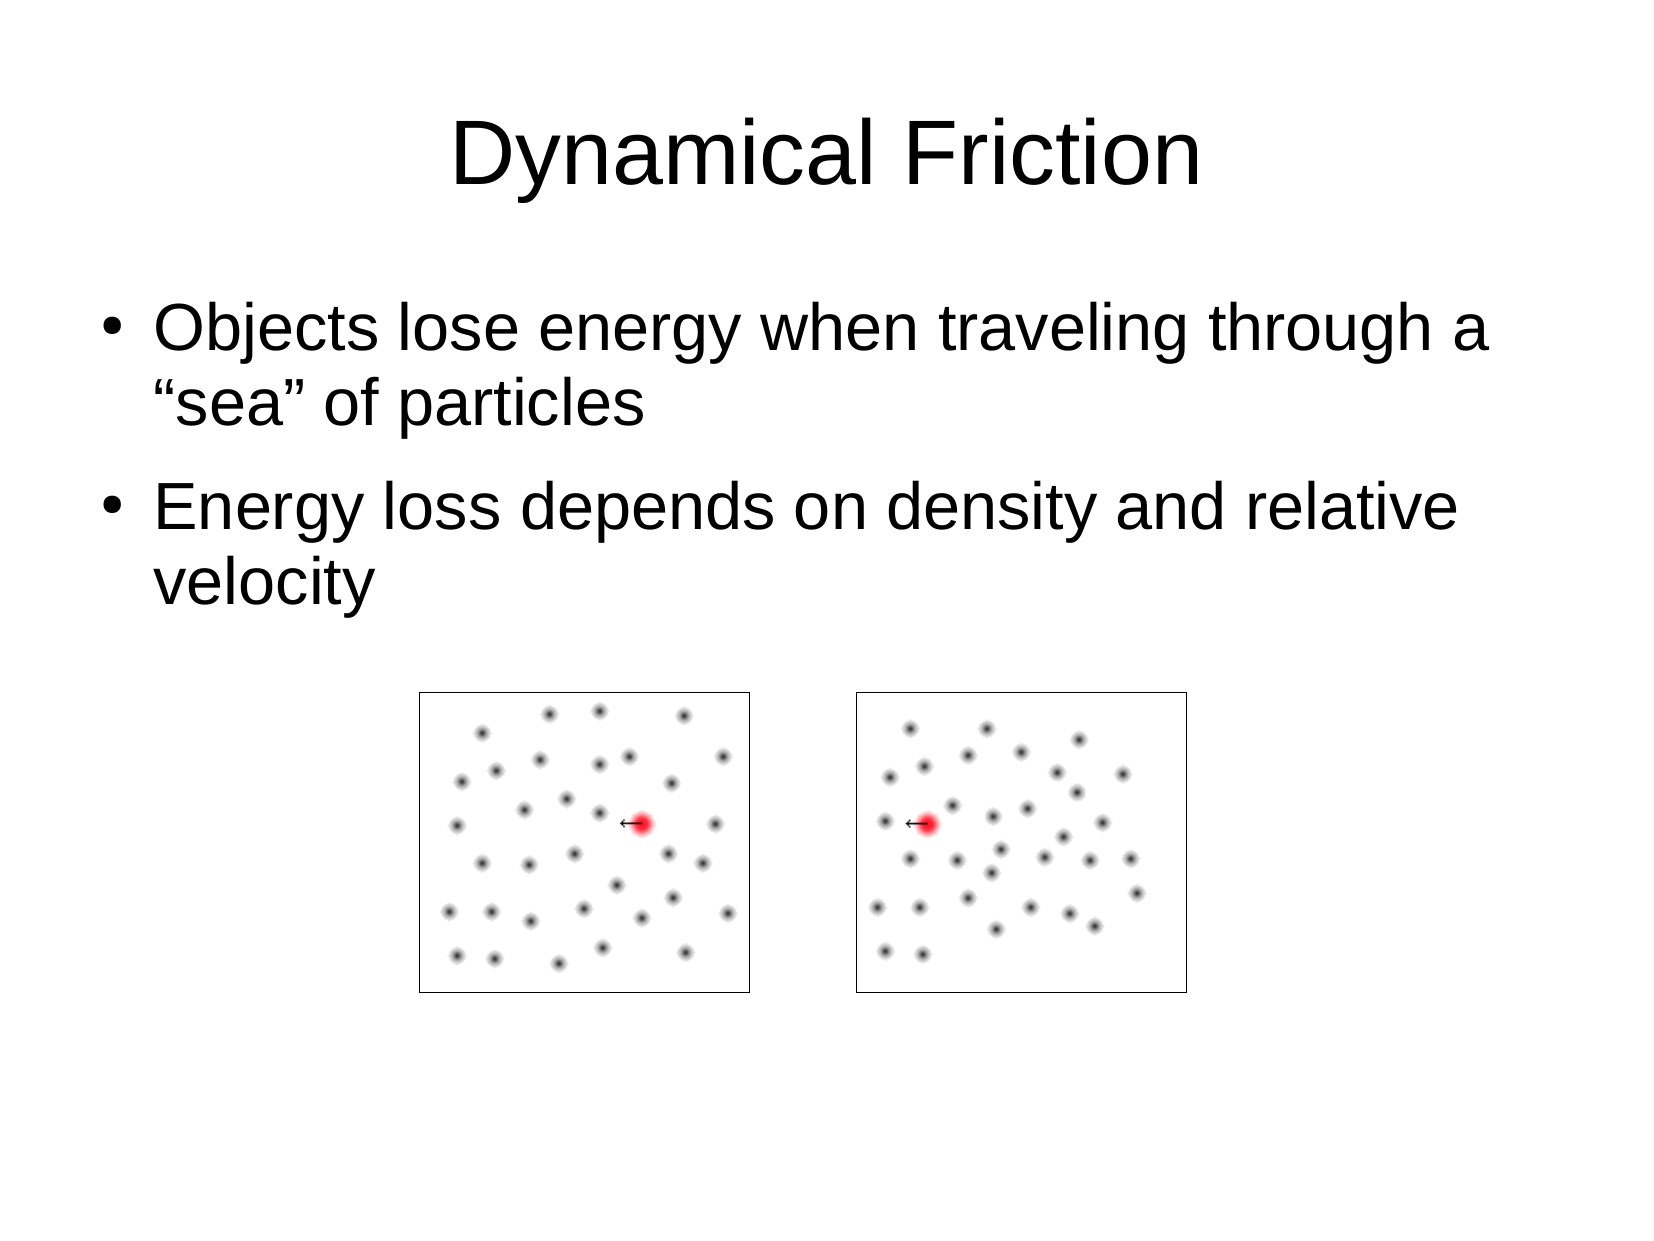

# Dynamical Friction
Objects lose energy when traveling through a “sea” of particles
Energy loss depends on density and relative velocity